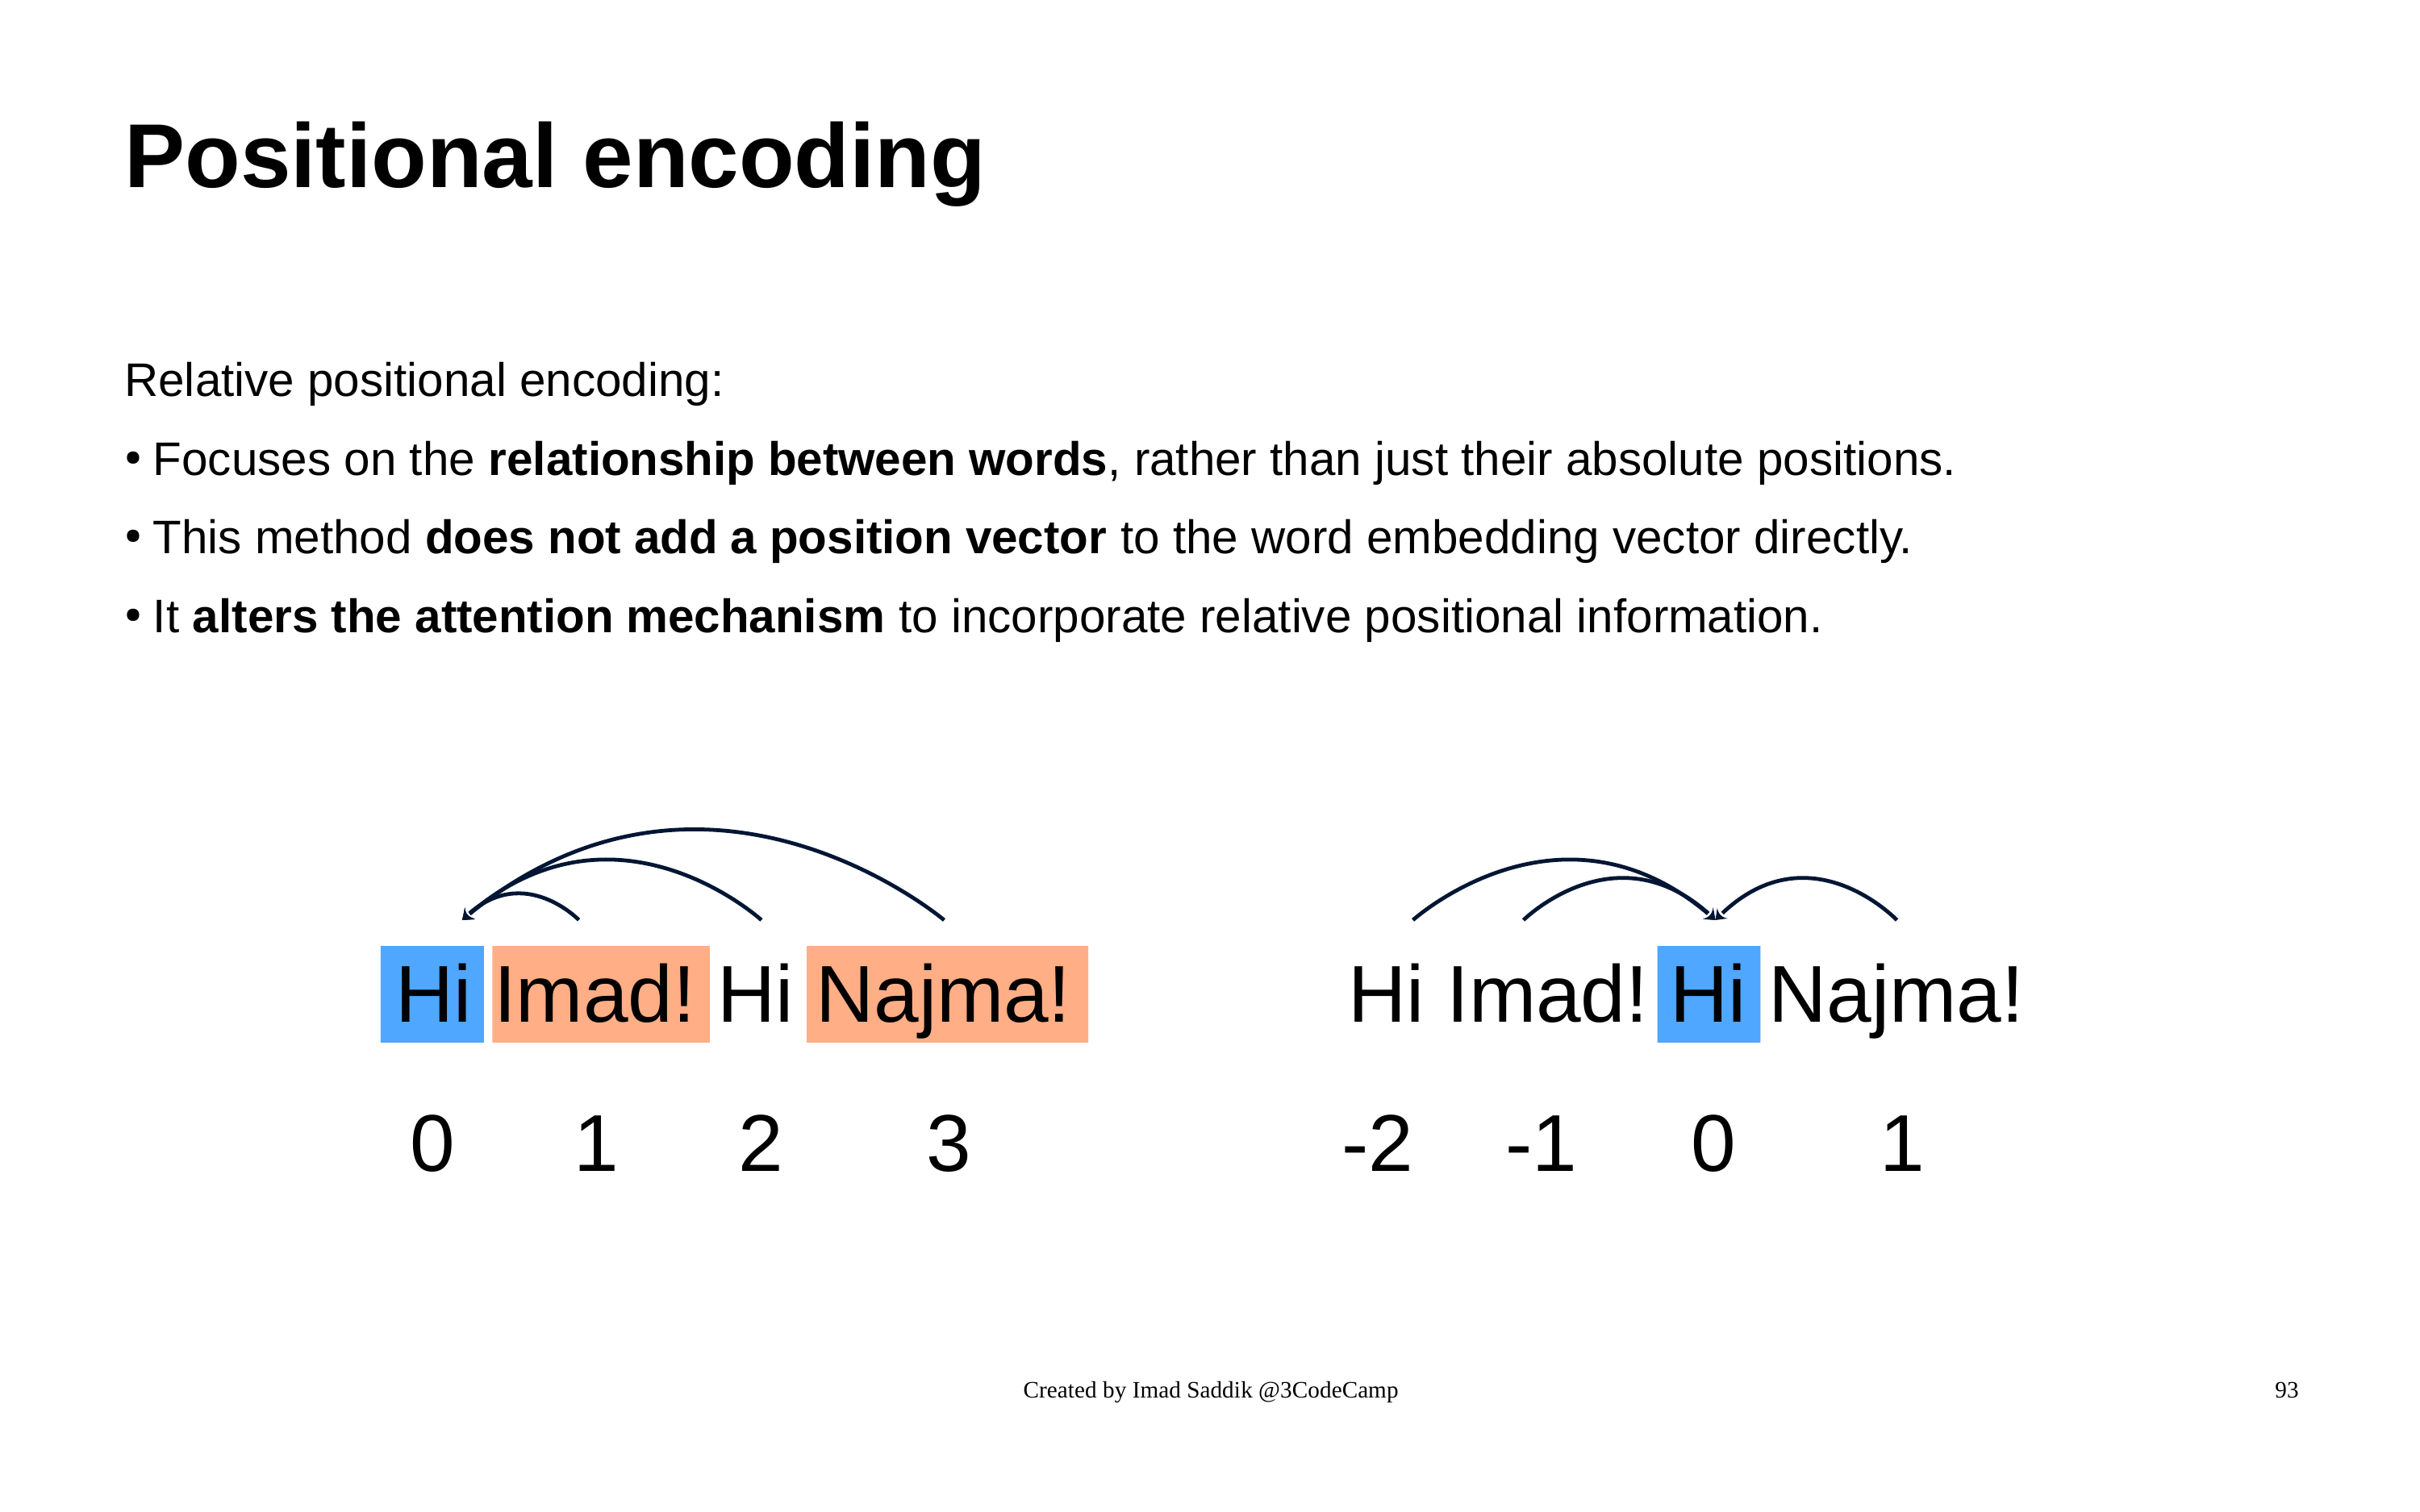

Positional encoding
Relative positional encoding:
Focuses on the relationship between words, rather than just their absolute positions.
This method does not add a position vector to the word embedding vector directly.
It alters the attention mechanism to incorporate relative positional information.
Hi Imad! Hi Najma!
Hi Imad! Hi Najma!
0
-2
1
-1
2
0
3
1
Created by Imad Saddik @3CodeCamp
93